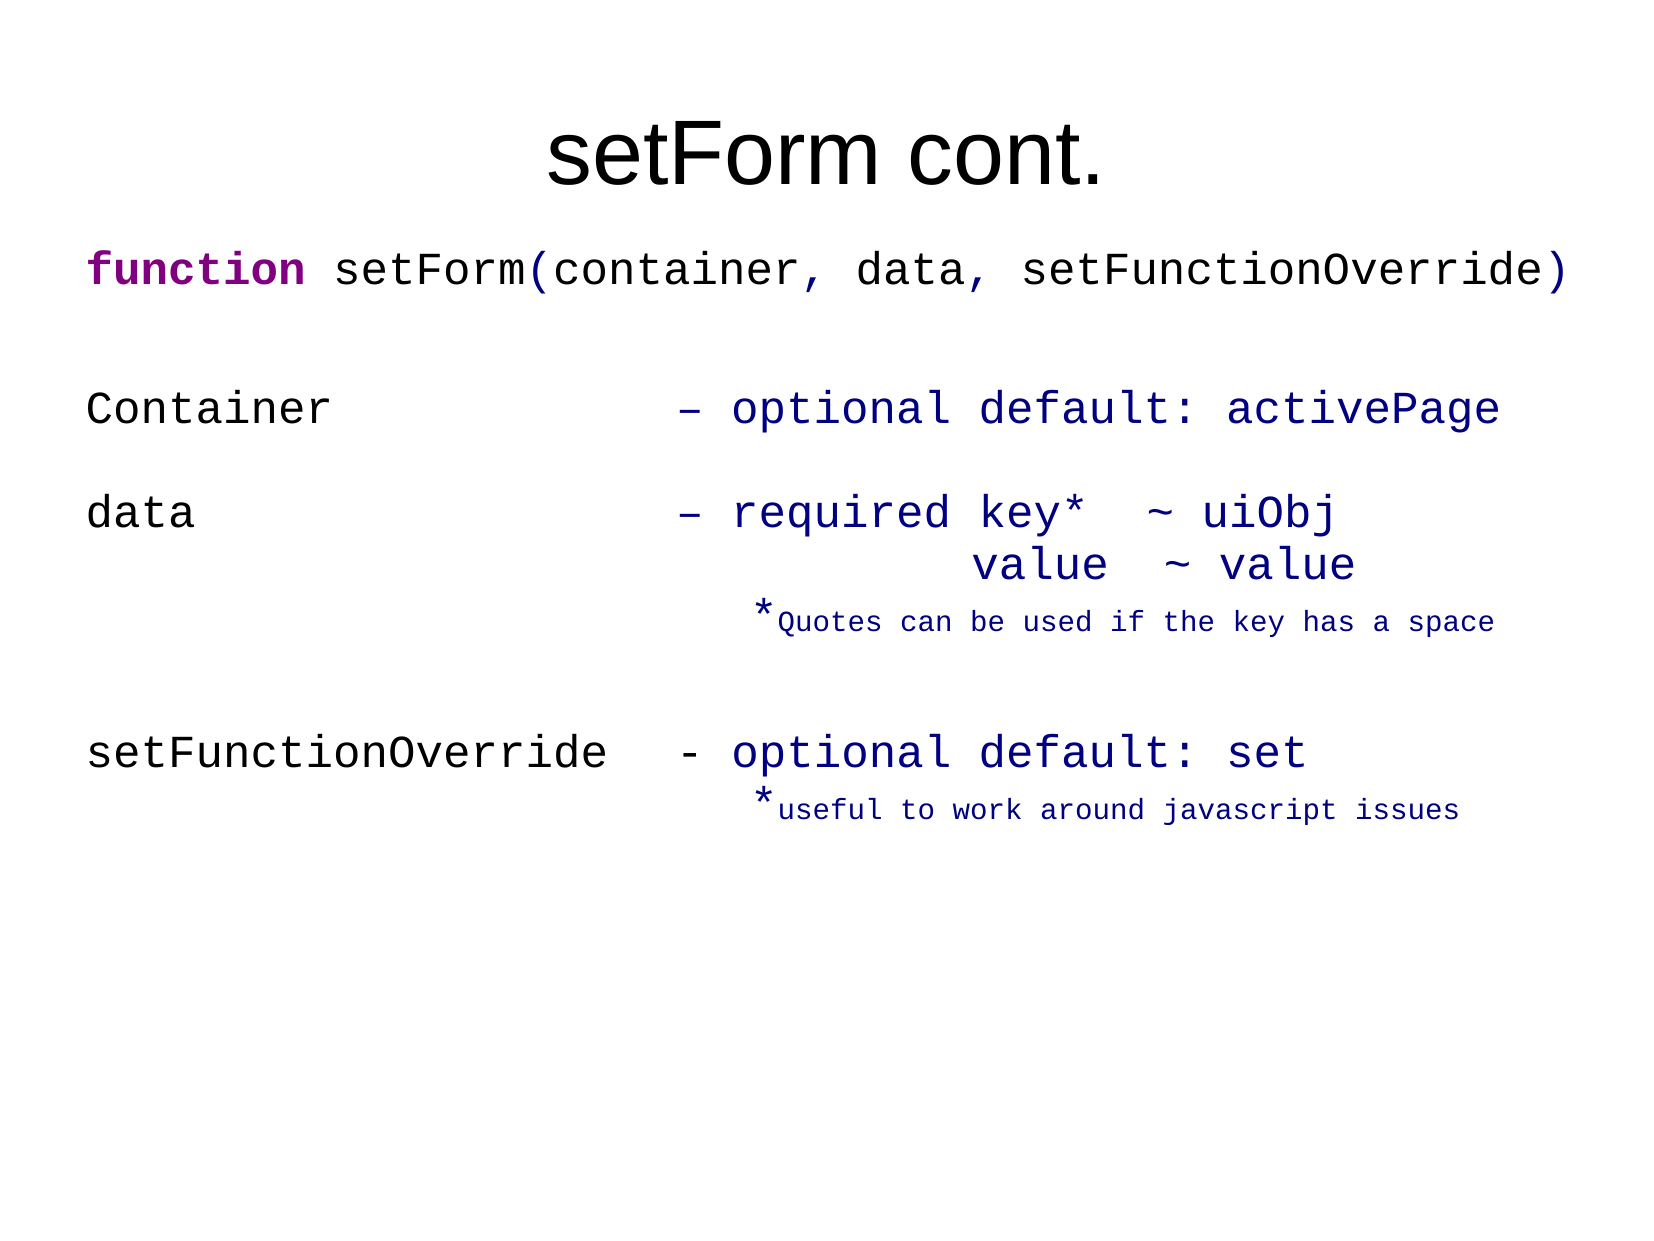

# setForm cont.
function setForm(container, data, setFunctionOverride)
Container 					– optional default: activePage
data 							– required key* 	 ~ uiObj
												value ~ value
									*Quotes can be used if the key has a space
setFunctionOverride	- optional default: set
									*useful to work around javascript issues